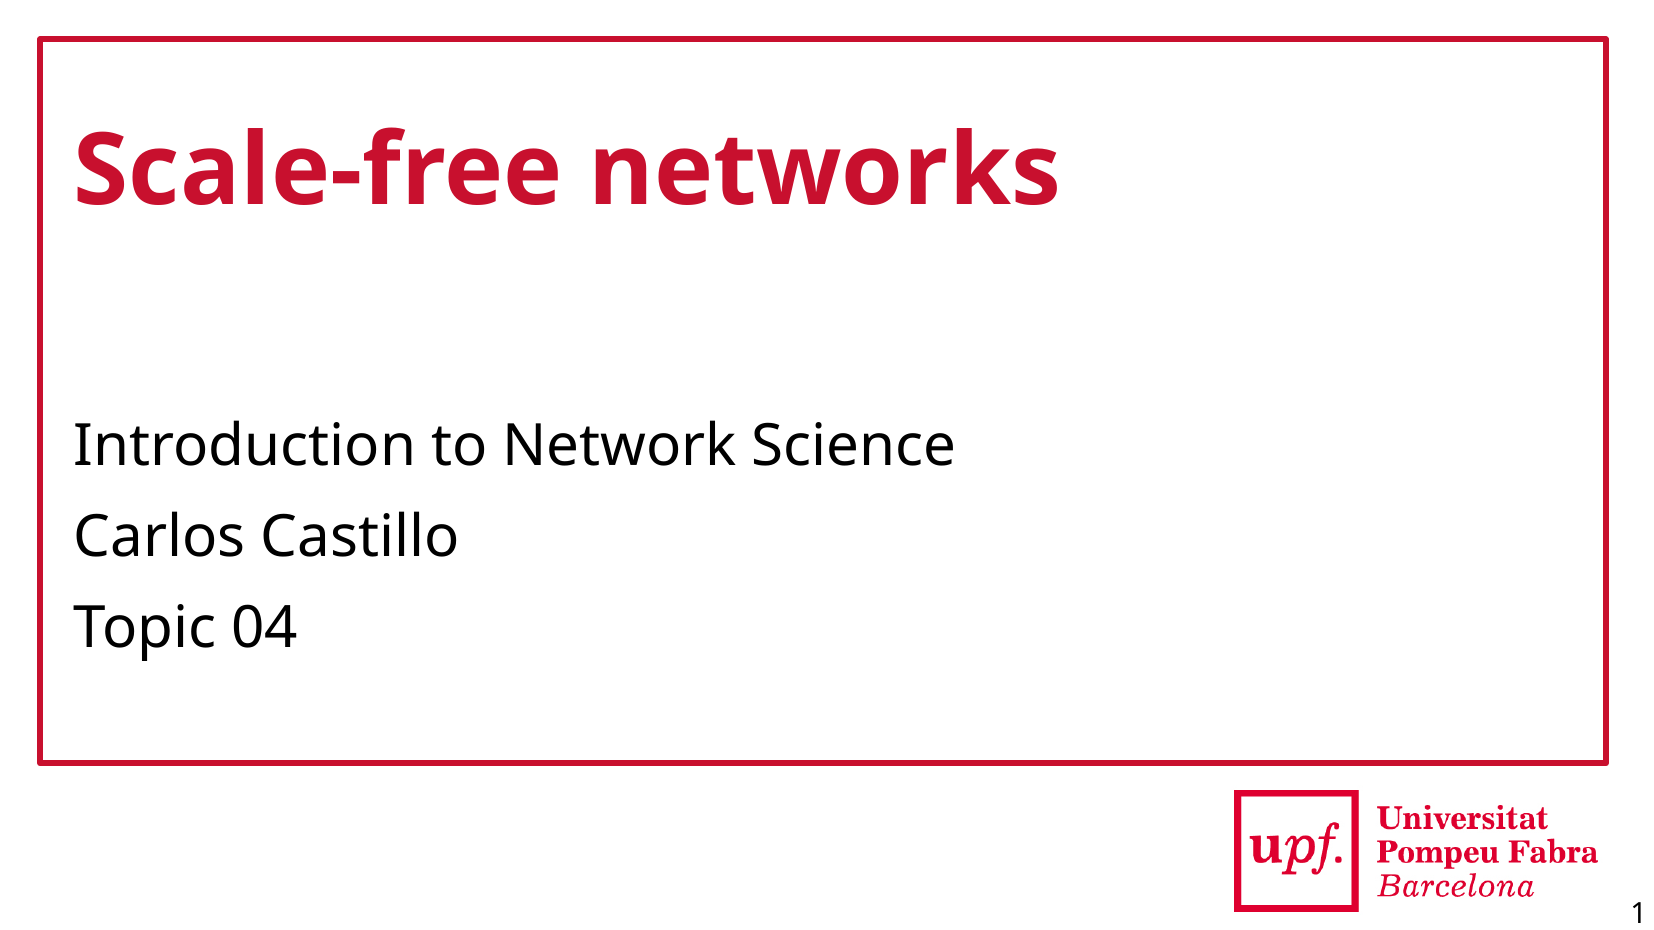

Scale-free networks
Introduction to Network Science
Carlos Castillo
Topic 04
1